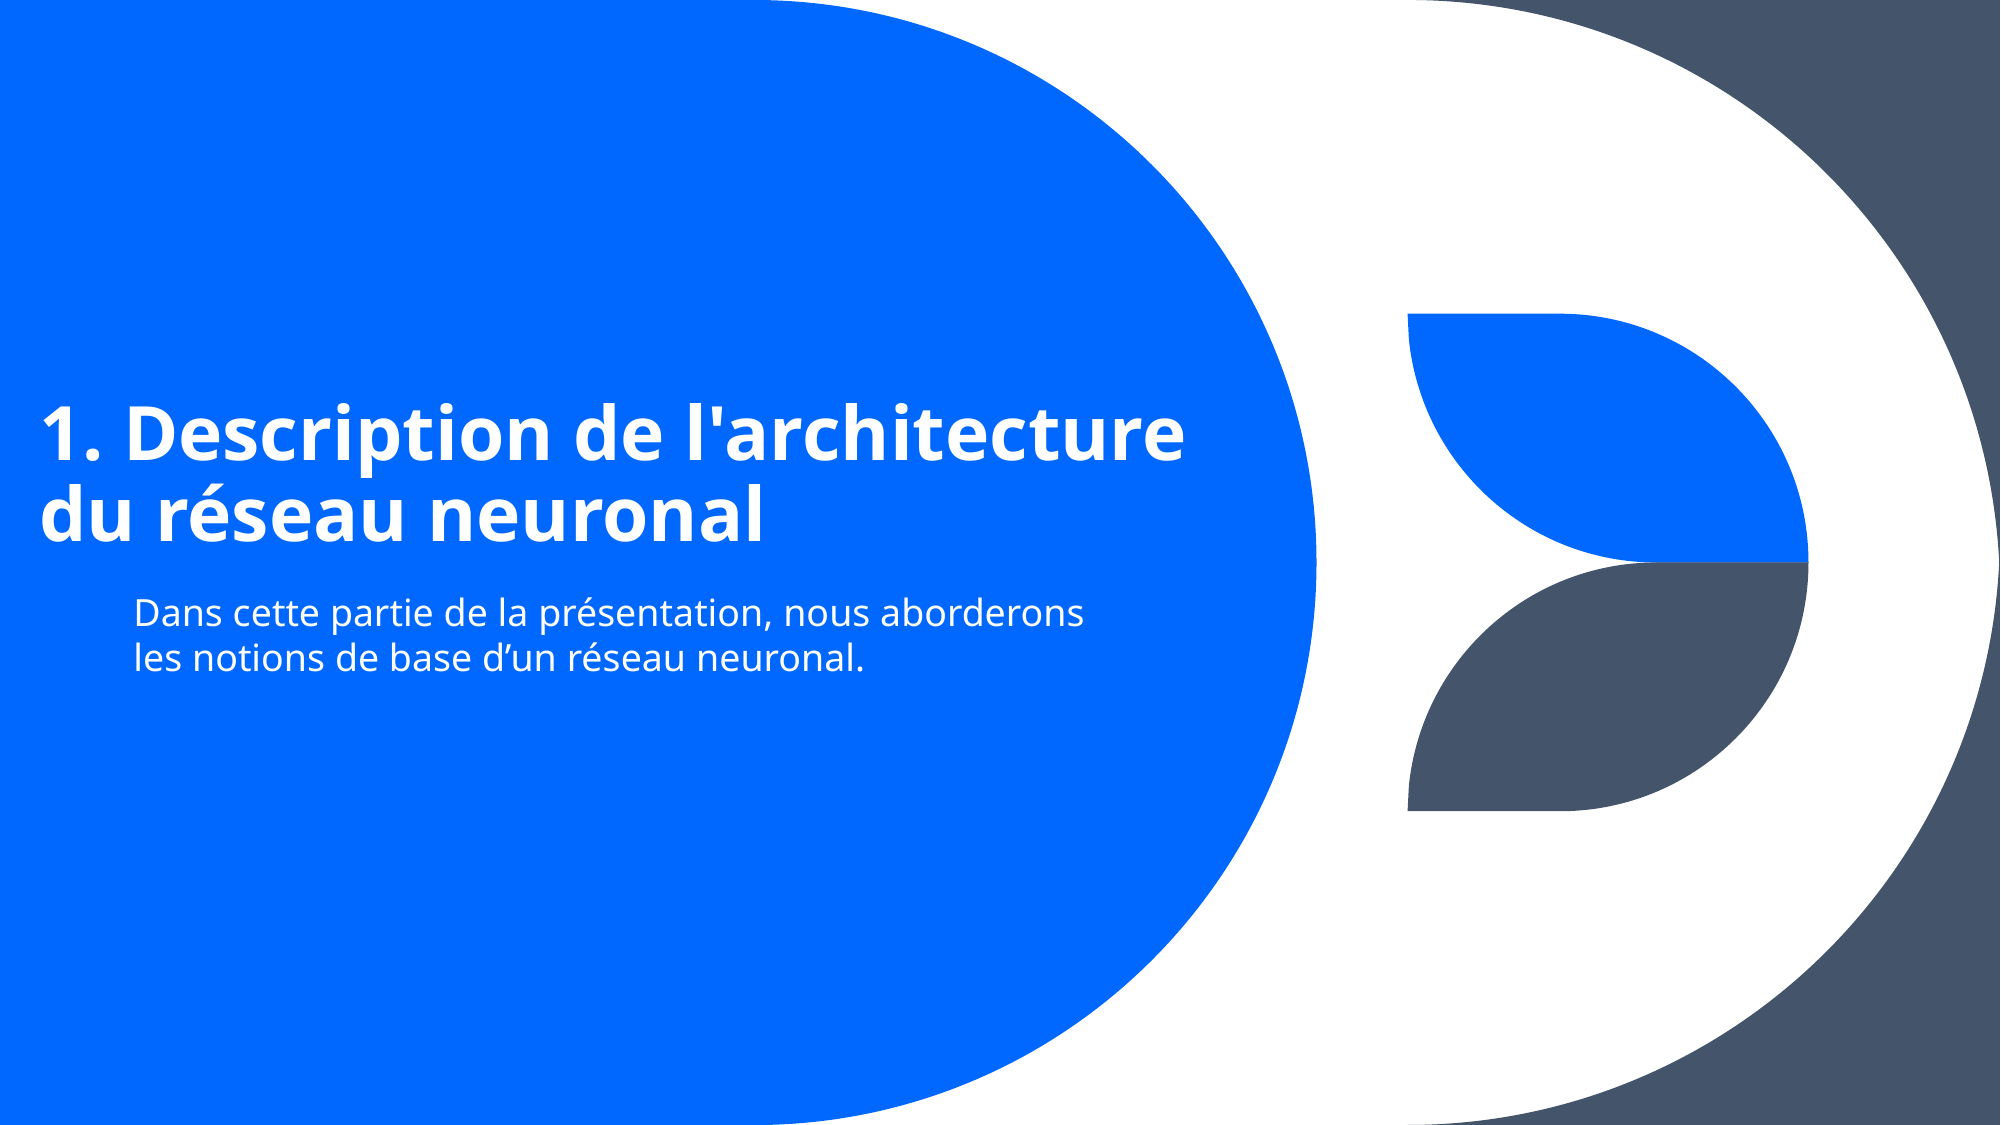

# 1. Description de l'architecture du réseau neuronal
Dans cette partie de la présentation, nous aborderons les notions de base d’un réseau neuronal.